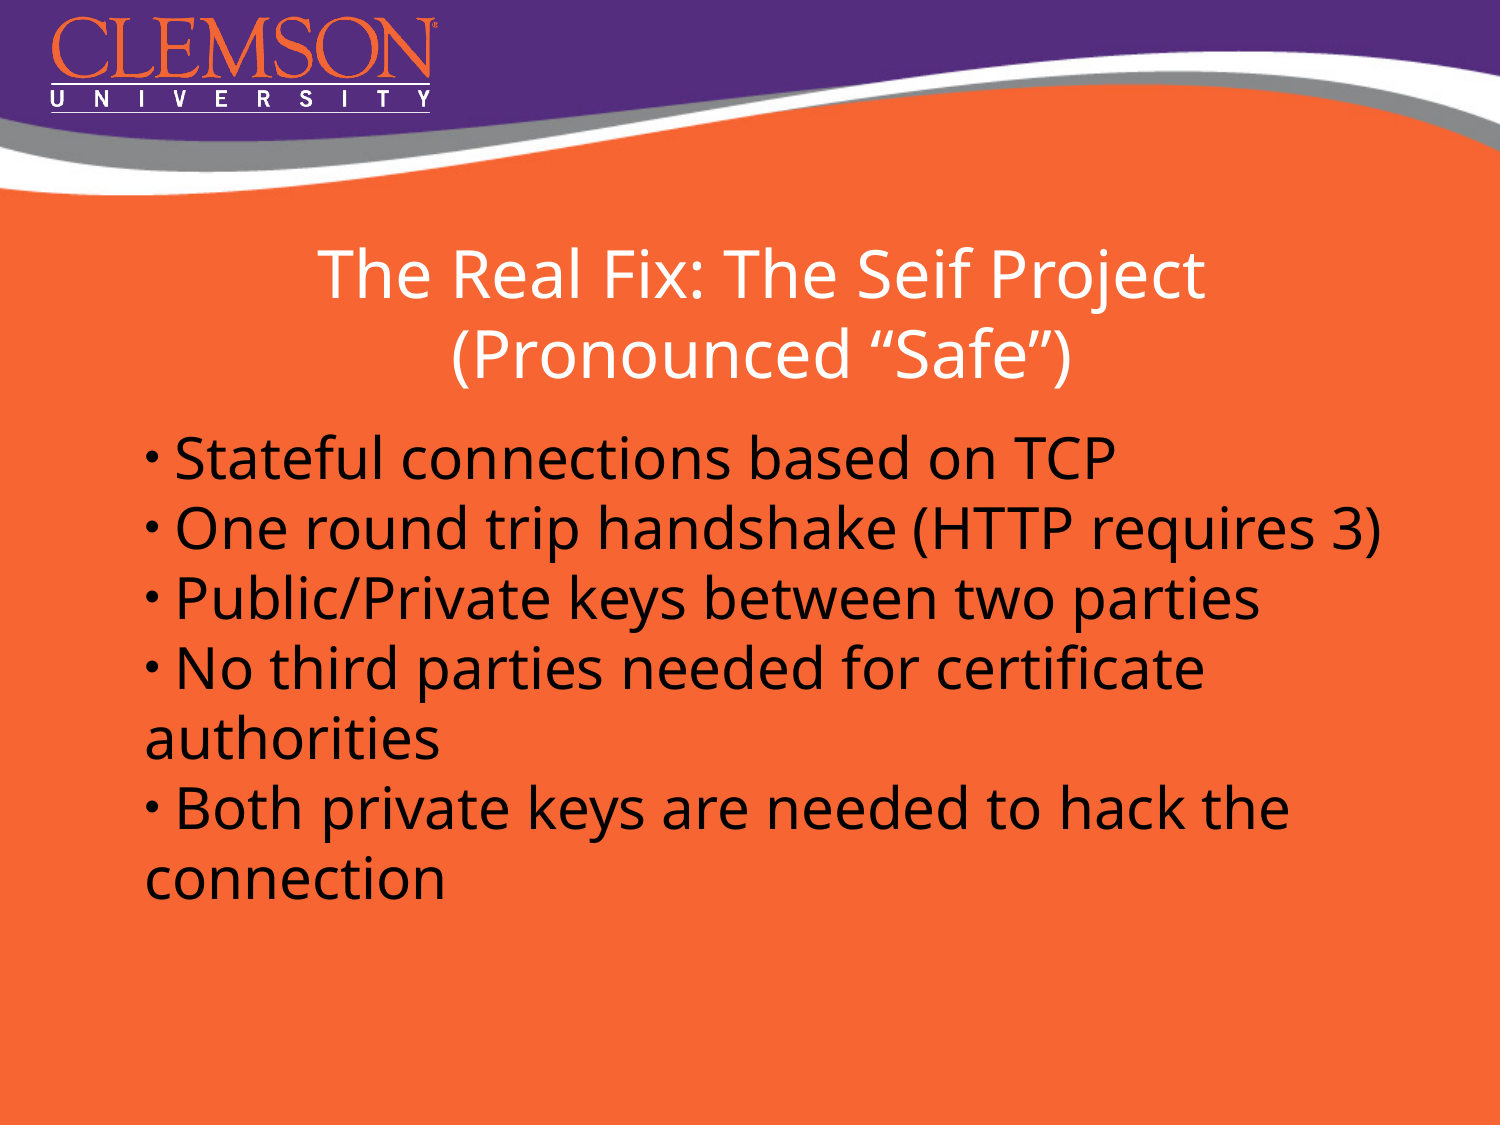

The Real Fix: The Seif Project
(Pronounced “Safe”)
 Stateful connections based on TCP
 One round trip handshake (HTTP requires 3)
 Public/Private keys between two parties
 No third parties needed for certificate authorities
 Both private keys are needed to hack the connection